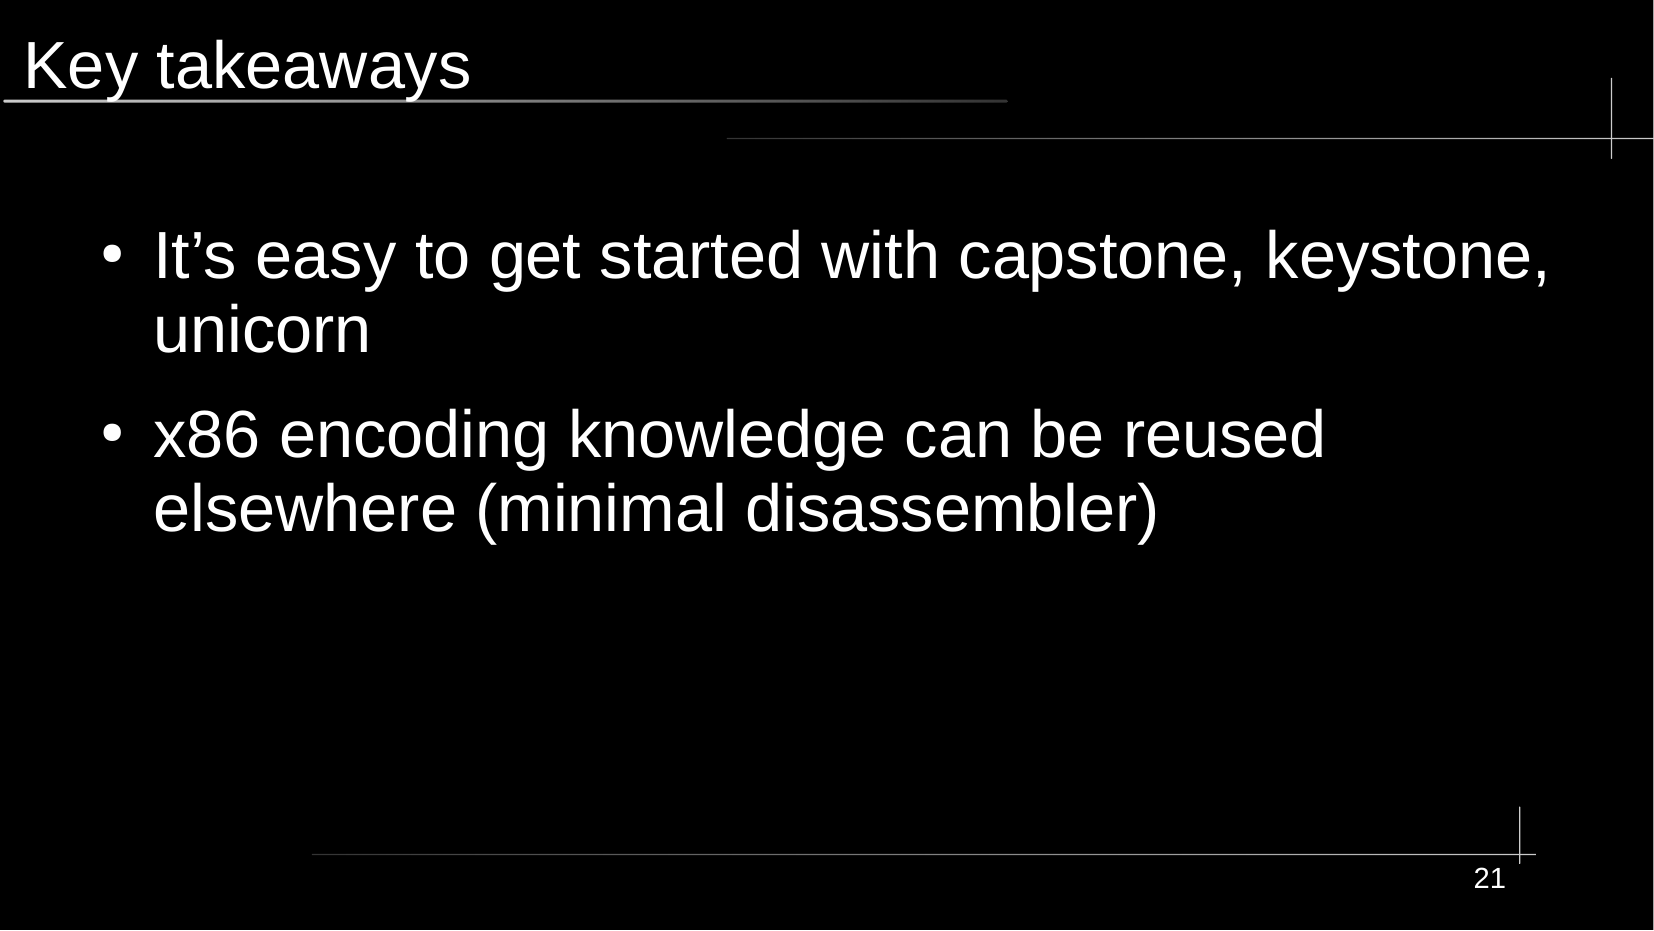

# Key takeaways
It’s easy to get started with capstone, keystone, unicorn
x86 encoding knowledge can be reused elsewhere (minimal disassembler)
21